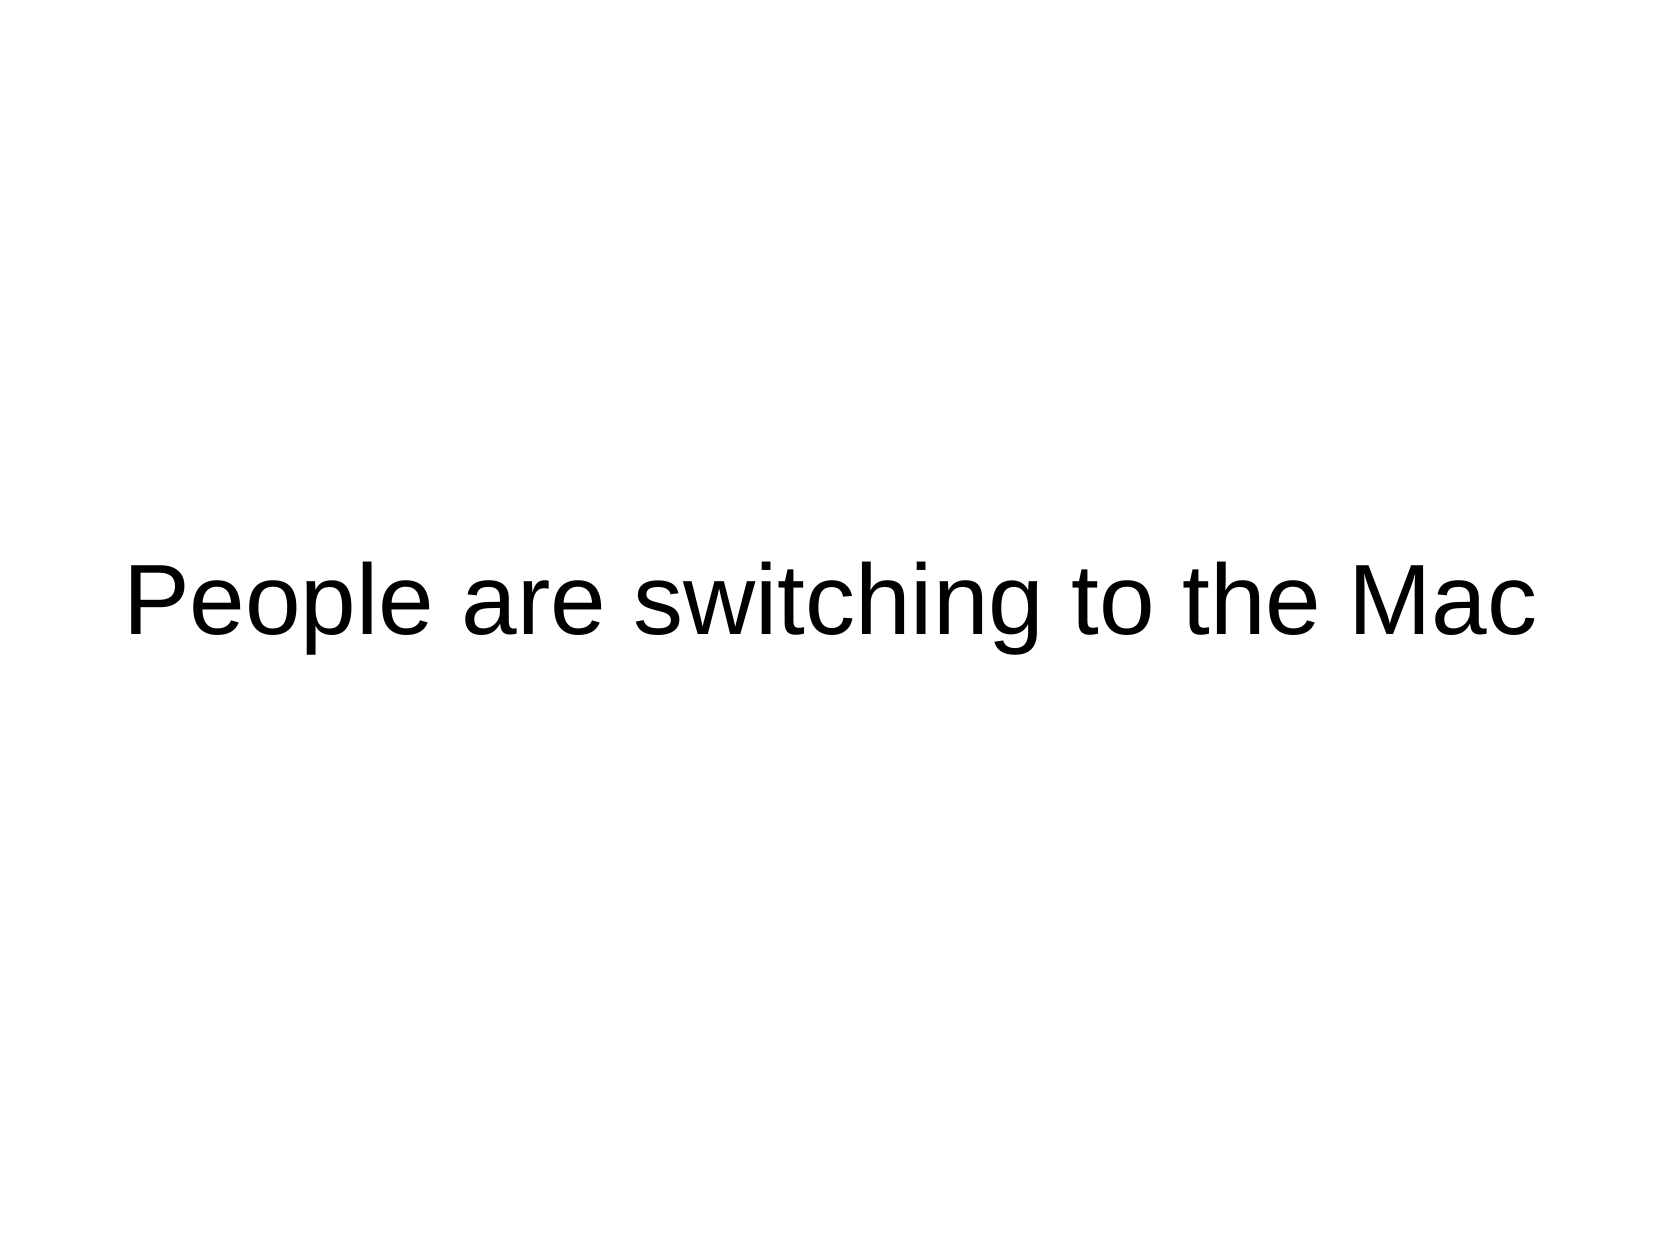

# People are switching to the Mac